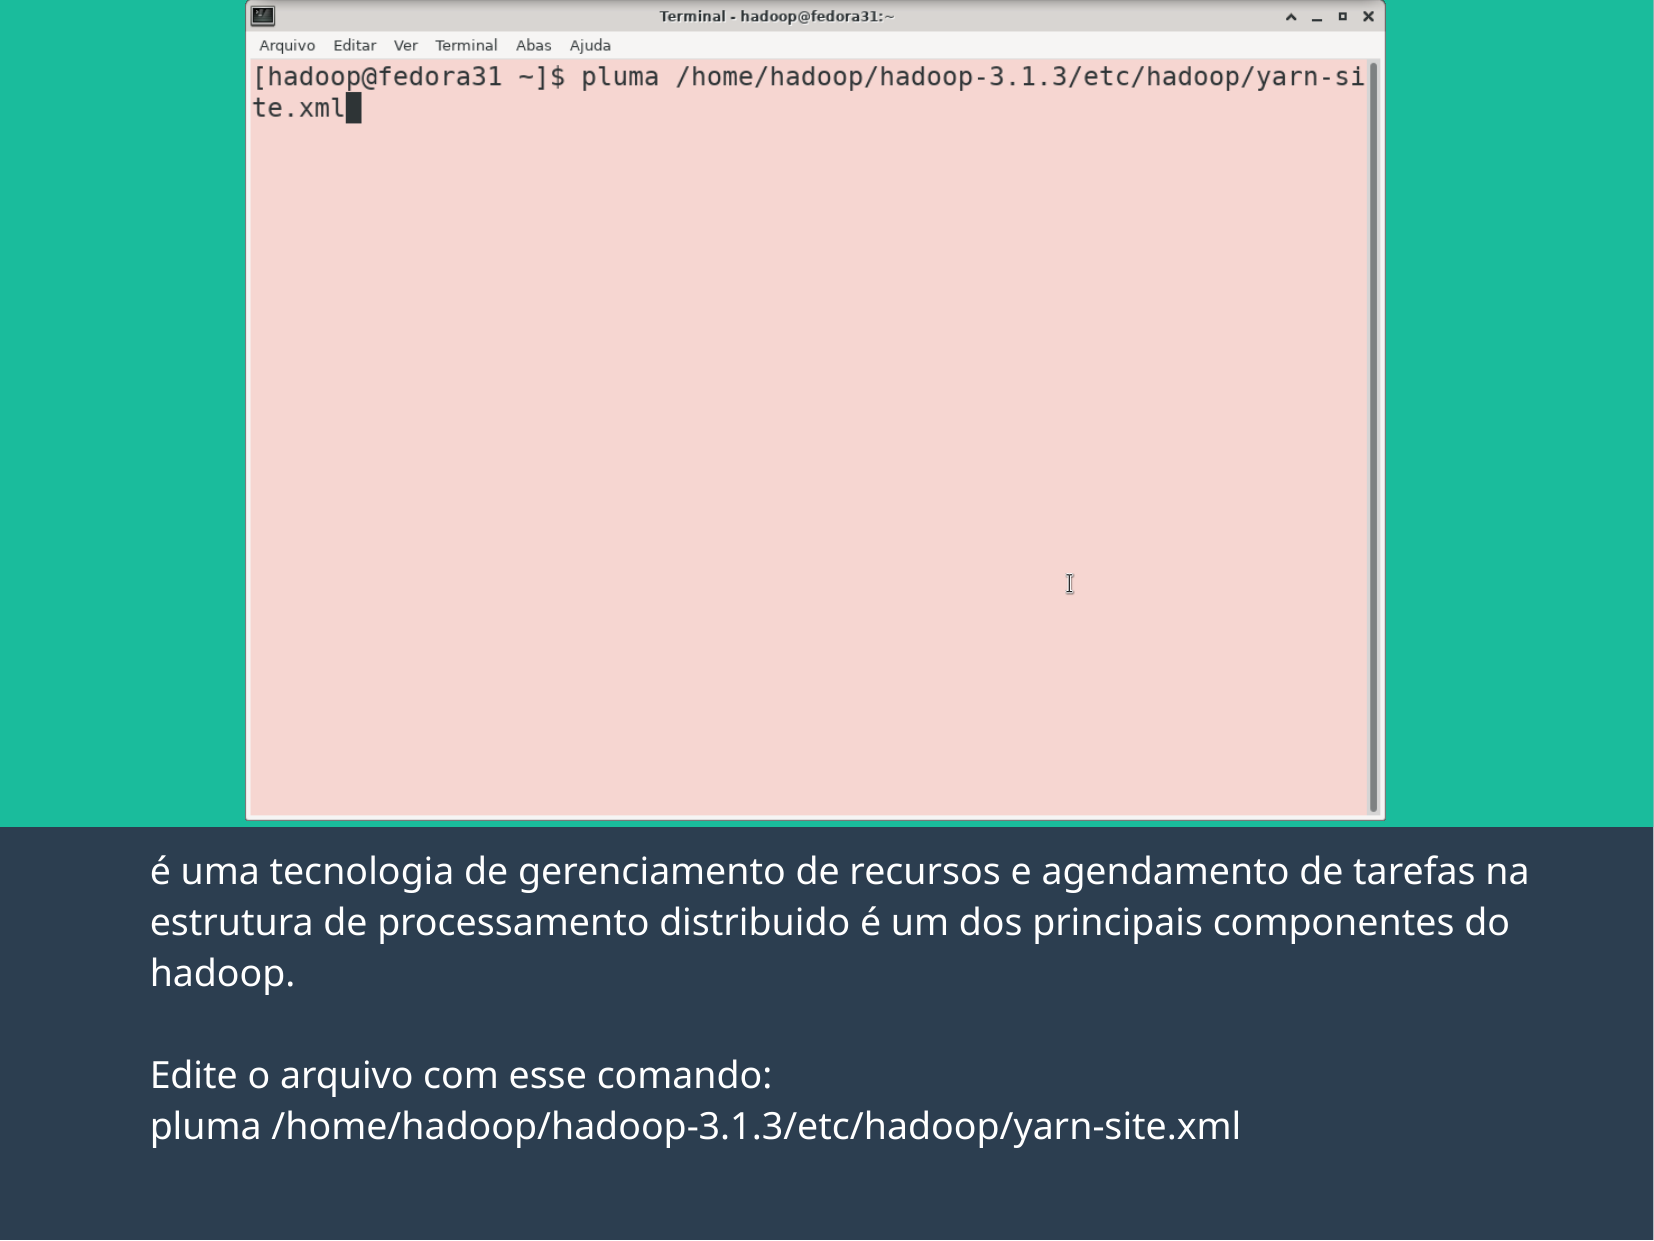

é uma tecnologia de gerenciamento de recursos e agendamento de tarefas na estrutura de processamento distribuido é um dos principais componentes do hadoop.
Edite o arquivo com esse comando:
pluma /home/hadoop/hadoop-3.1.3/etc/hadoop/yarn-site.xml